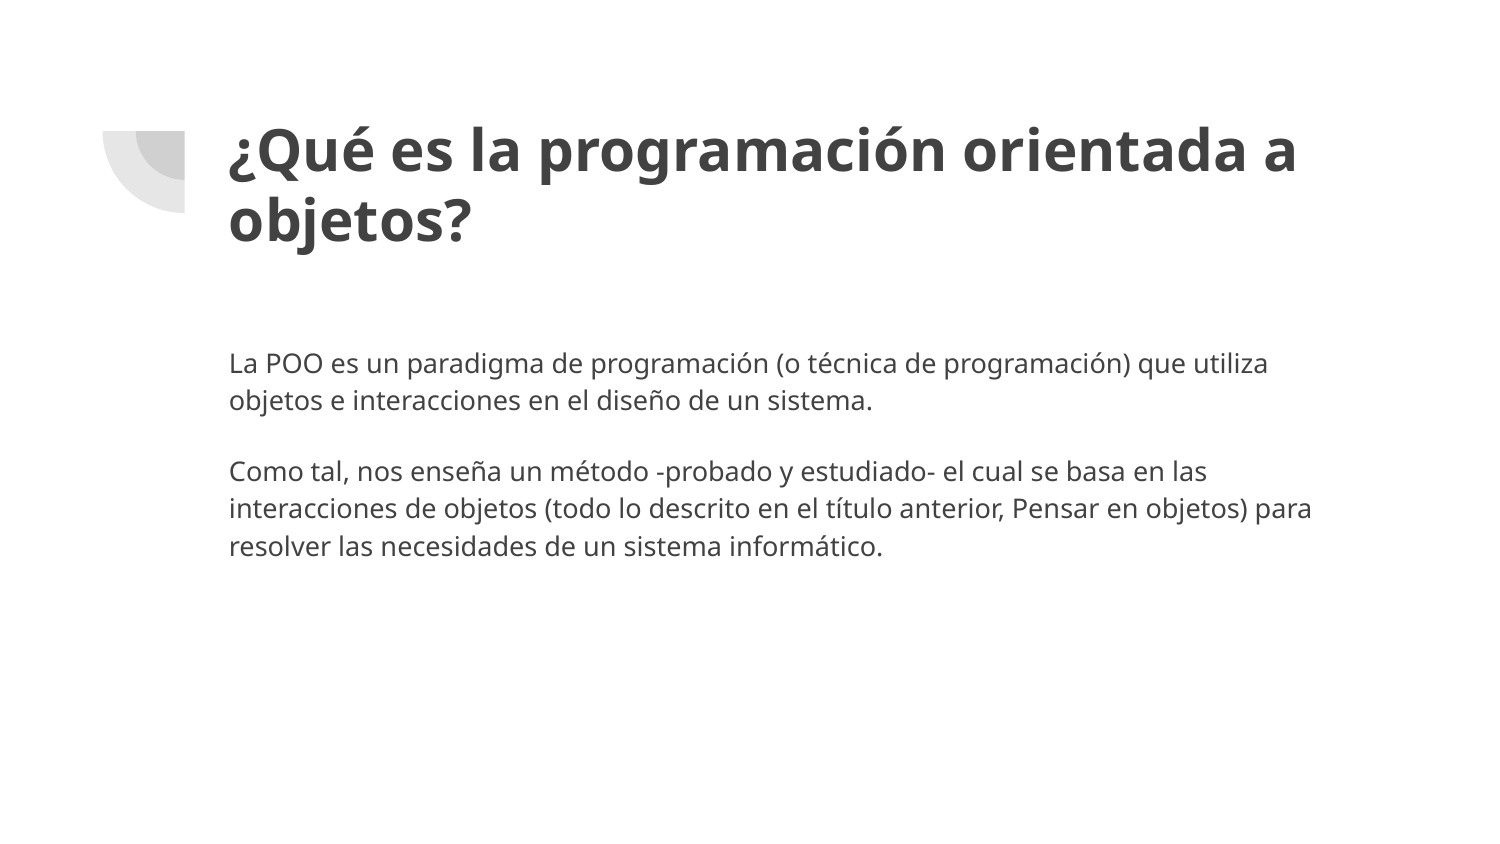

# ¿Qué es la programación orientada a objetos?
La POO es un paradigma de programación (o técnica de programación) que utiliza objetos e interacciones en el diseño de un sistema.
Como tal, nos enseña un método -probado y estudiado- el cual se basa en las interacciones de objetos (todo lo descrito en el título anterior, Pensar en objetos) para resolver las necesidades de un sistema informático.